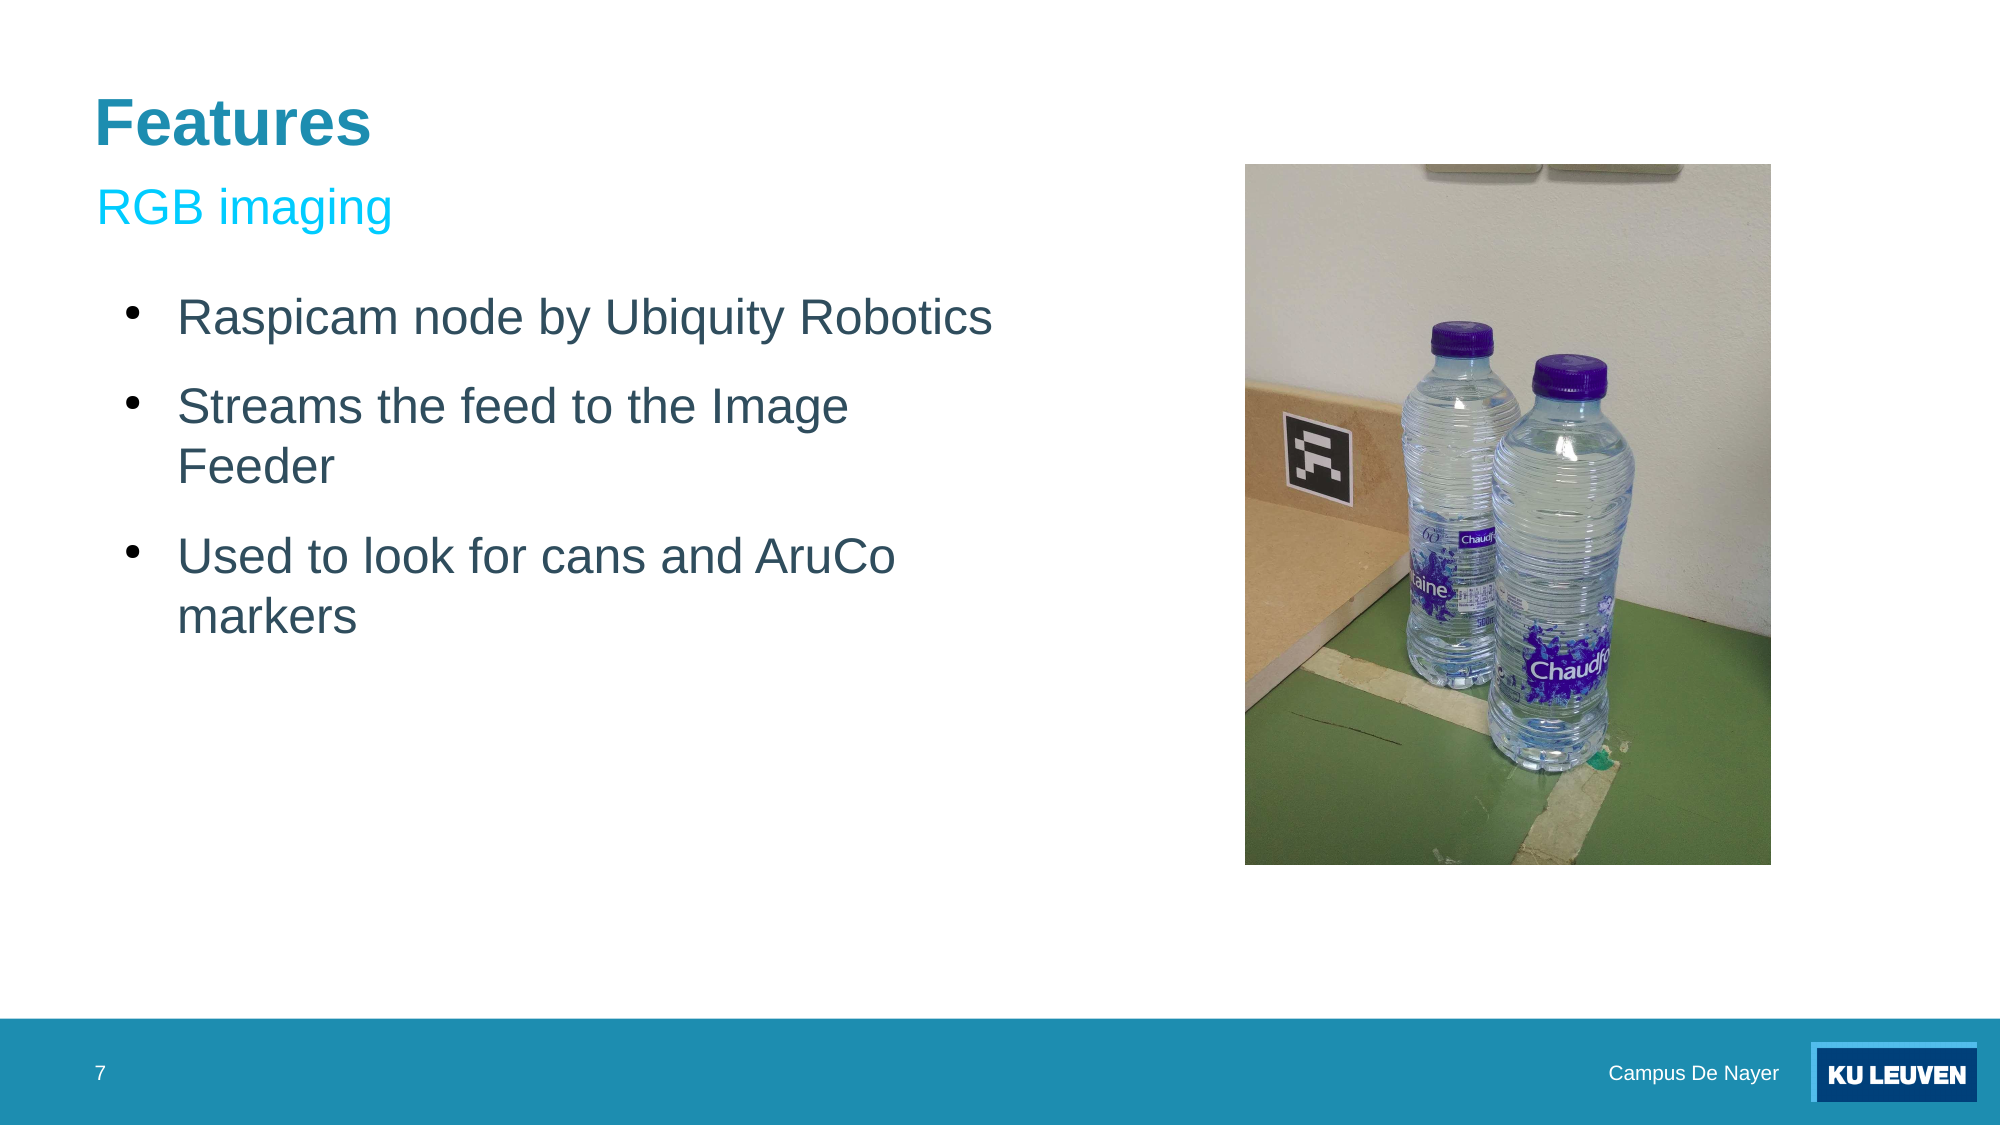

# Features
RGB imaging
Raspicam node by Ubiquity Robotics
Streams the feed to the Image Feeder
Used to look for cans and AruCo markers
7
KULeuven, CoaCo